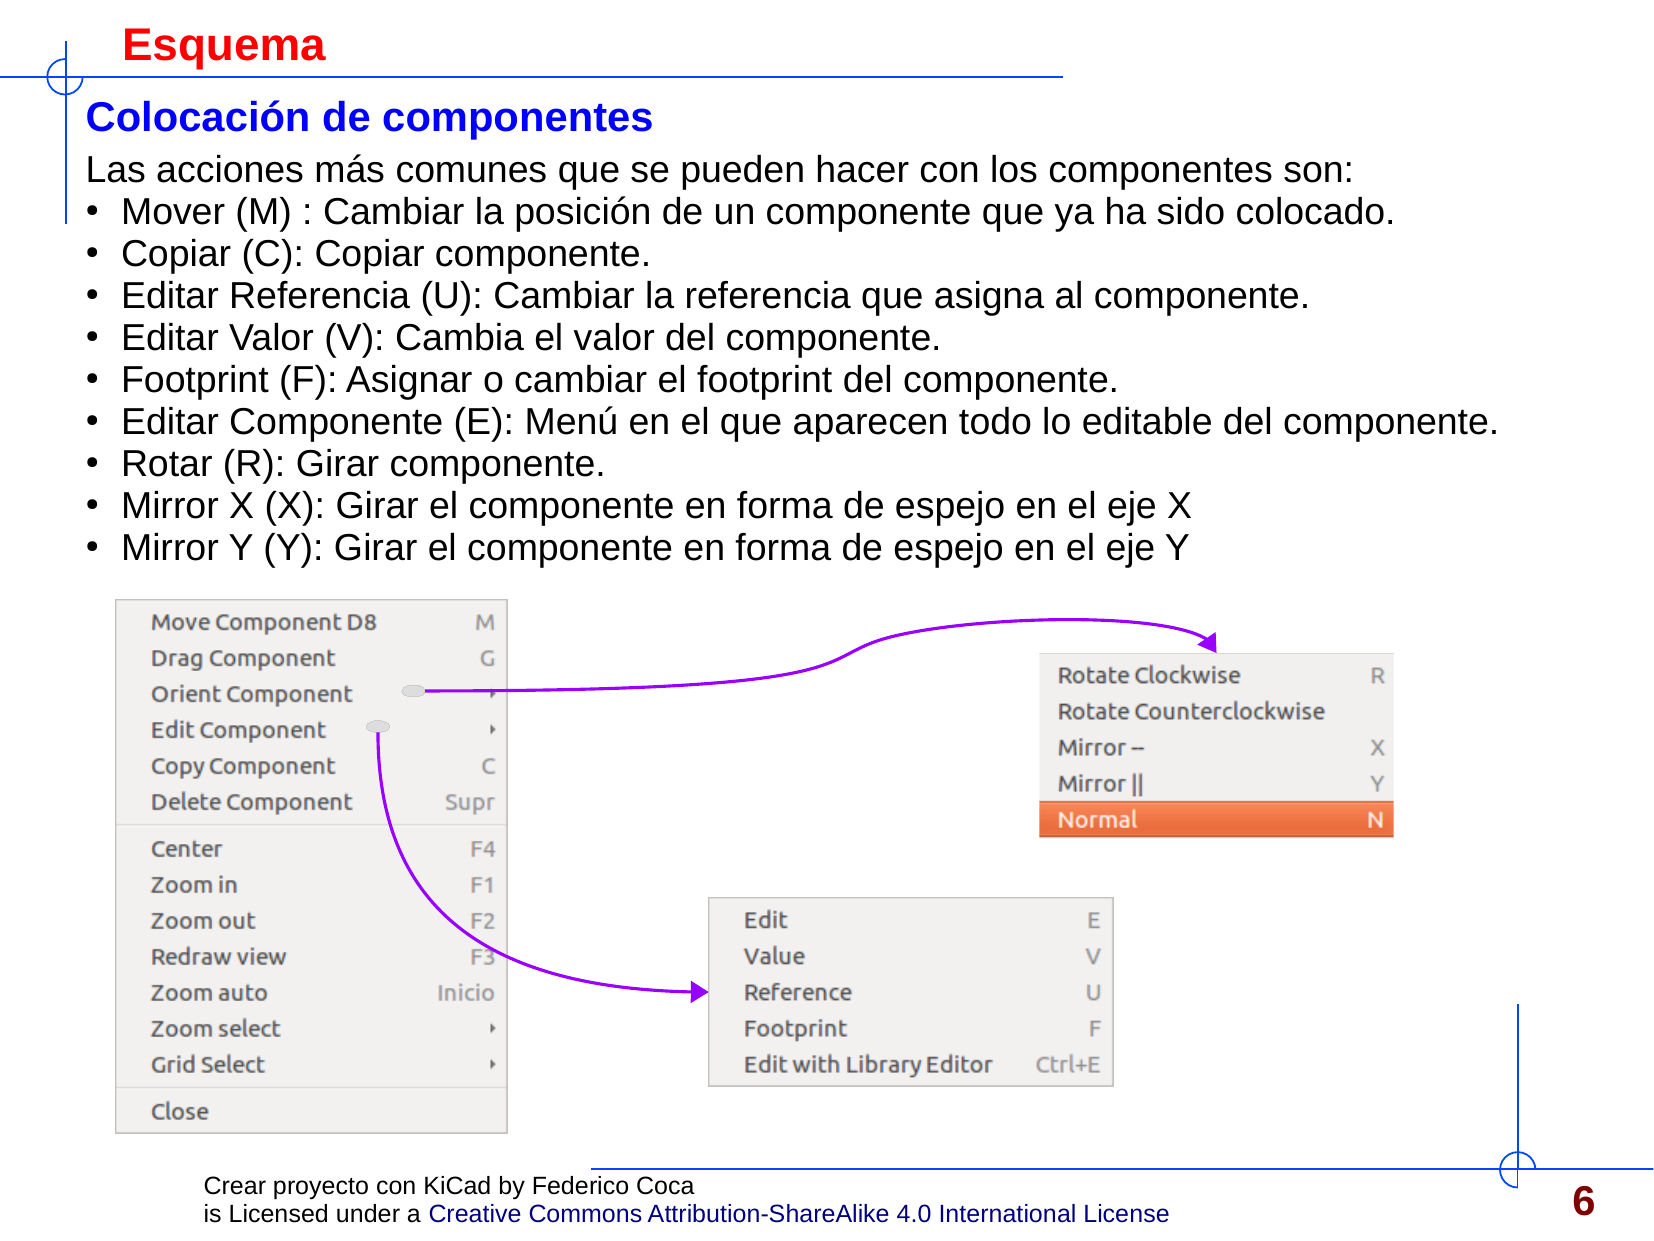

Esquema
Colocación de componentes
Las acciones más comunes que se pueden hacer con los componentes son:
Mover (M) : Cambiar la posición de un componente que ya ha sido colocado.
Copiar (C): Copiar componente.
Editar Referencia (U): Cambiar la referencia que asigna al componente.
Editar Valor (V): Cambia el valor del componente.
Footprint (F): Asignar o cambiar el footprint del componente.
Editar Componente (E): Menú en el que aparecen todo lo editable del componente.
Rotar (R): Girar componente.
Mirror X (X): Girar el componente en forma de espejo en el eje X
Mirror Y (Y): Girar el componente en forma de espejo en el eje Y
Crear proyecto con KiCad by Federico Coca
is Licensed under a Creative Commons Attribution-ShareAlike 4.0 International License